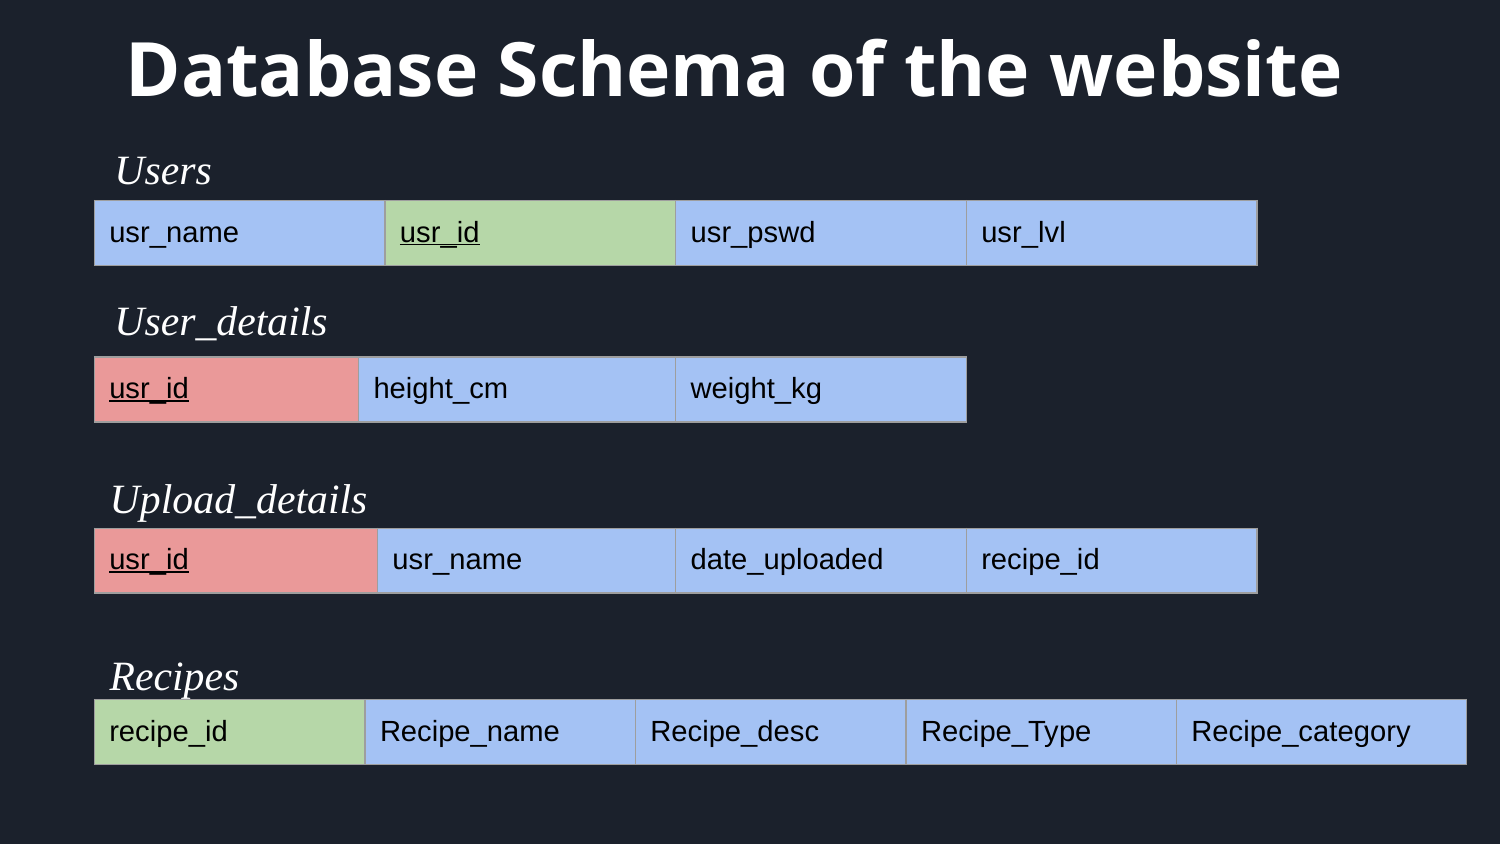

Database Schema of the website
Users
| usr\_name | usr\_id | usr\_pswd | usr\_lvl |
| --- | --- | --- | --- |
User_details
| usr\_id | height\_cm | weight\_kg |
| --- | --- | --- |
Upload_details
| usr\_id | usr\_name | date\_uploaded | recipe\_id |
| --- | --- | --- | --- |
Recipes
| recipe\_id | Recipe\_name | Recipe\_desc | Recipe\_Type | Recipe\_category |
| --- | --- | --- | --- | --- |